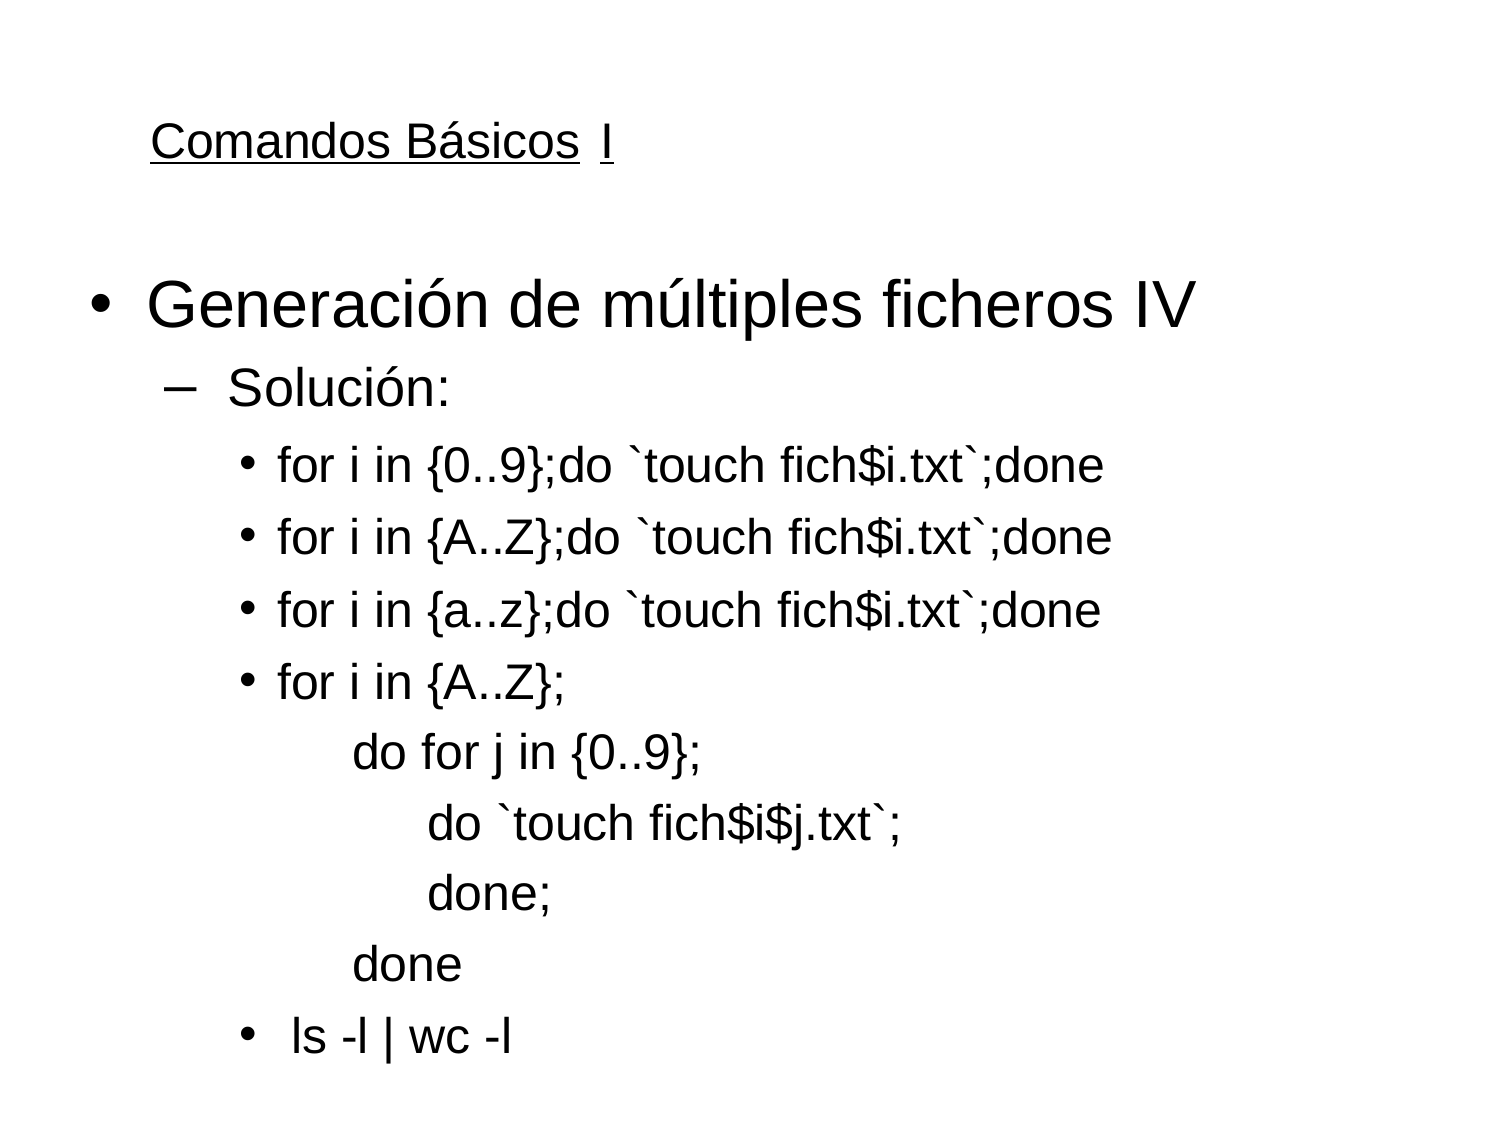

# Comandos Básicos	I
Generación de múltiples ficheros IV
 Solución:
for i in {0..9};do `touch fich$i.txt`;done
for i in {A..Z};do `touch fich$i.txt`;done
for i in {a..z};do `touch fich$i.txt`;done
for i in {A..Z};
do for j in {0..9};
do `touch fich$i$j.txt`;
done;
done
 ls -l | wc -l